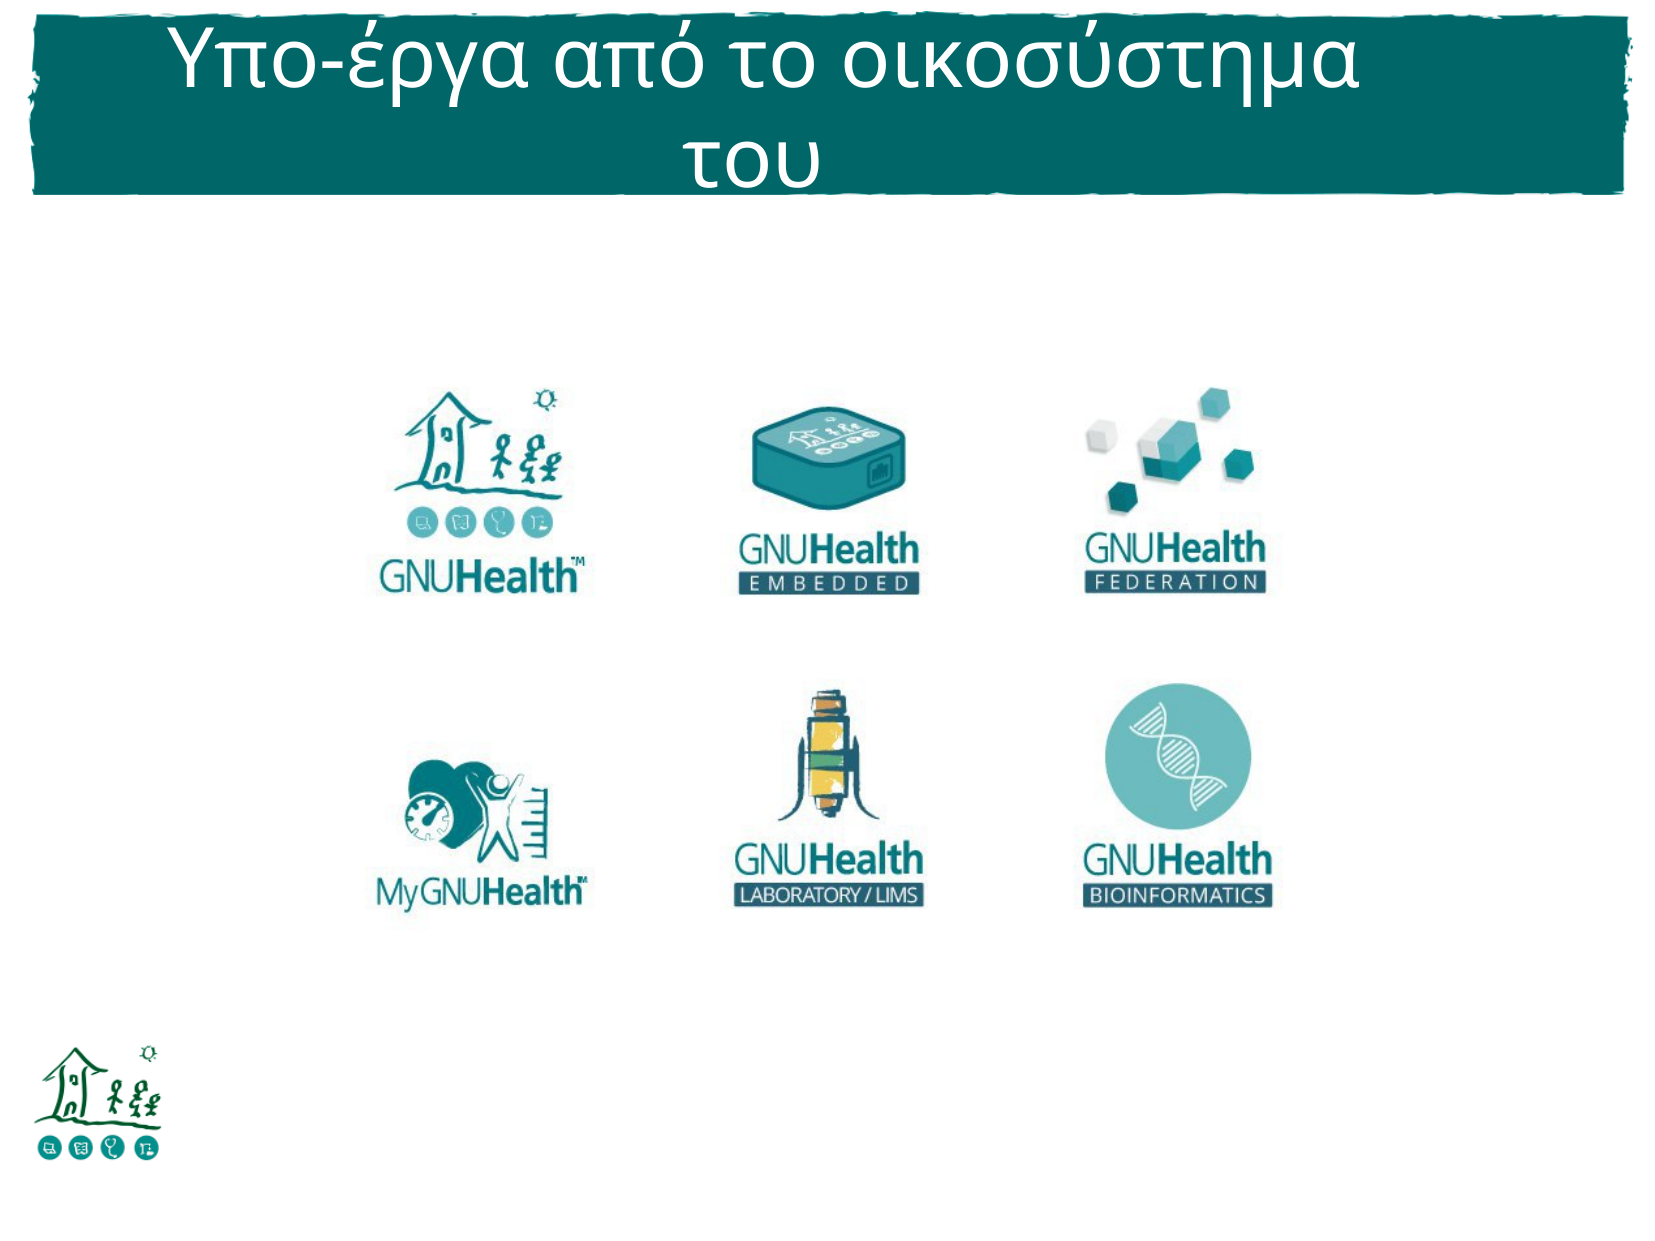

Υπο-έργα από το οικοσύστημα του
GNU Health